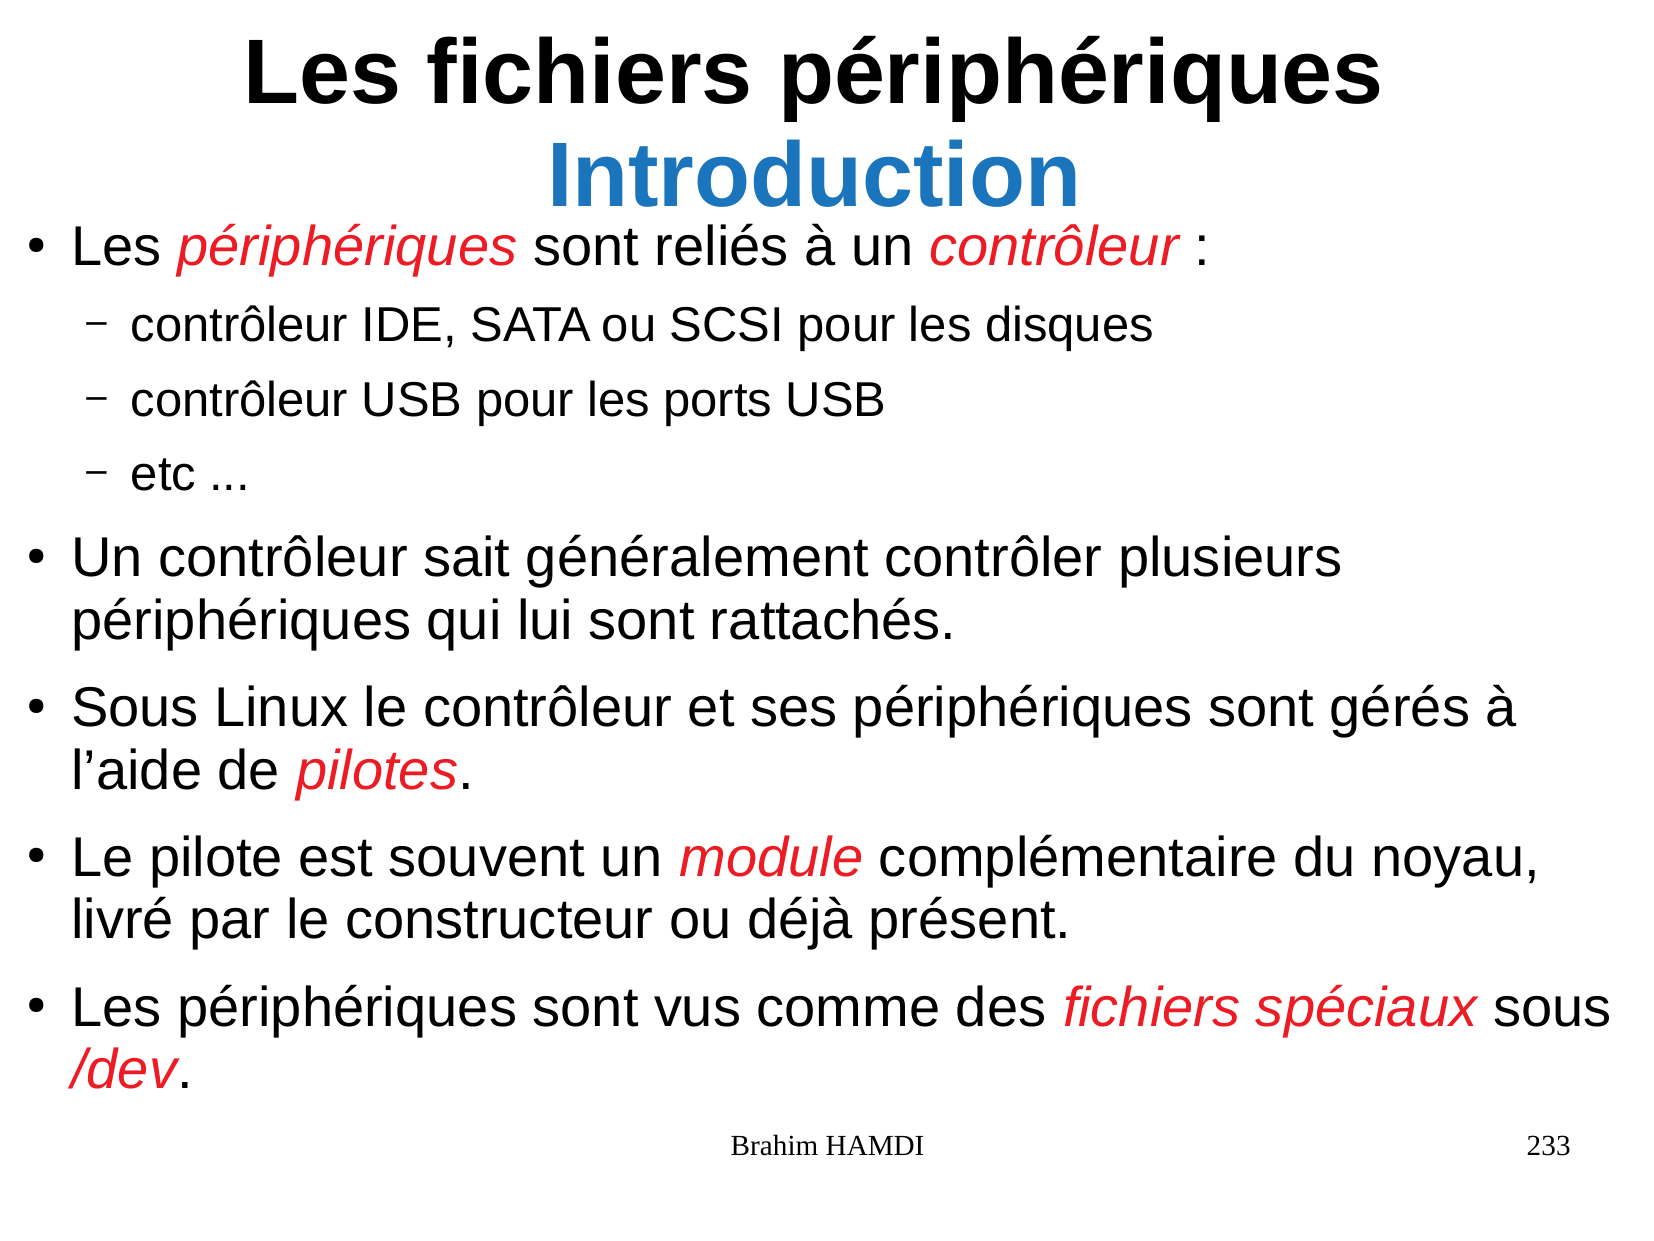

# Les fichiers périphériques Introduction
Les périphériques sont reliés à un contrôleur :
contrôleur IDE, SATA ou SCSI pour les disques
contrôleur USB pour les ports USB
etc ...
Un contrôleur sait généralement contrôler plusieurs périphériques qui lui sont rattachés.
Sous Linux le contrôleur et ses périphériques sont gérés à l’aide de pilotes.
Le pilote est souvent un module complémentaire du noyau, livré par le constructeur ou déjà présent.
Les périphériques sont vus comme des fichiers spéciaux sous /dev.
Brahim HAMDI
233